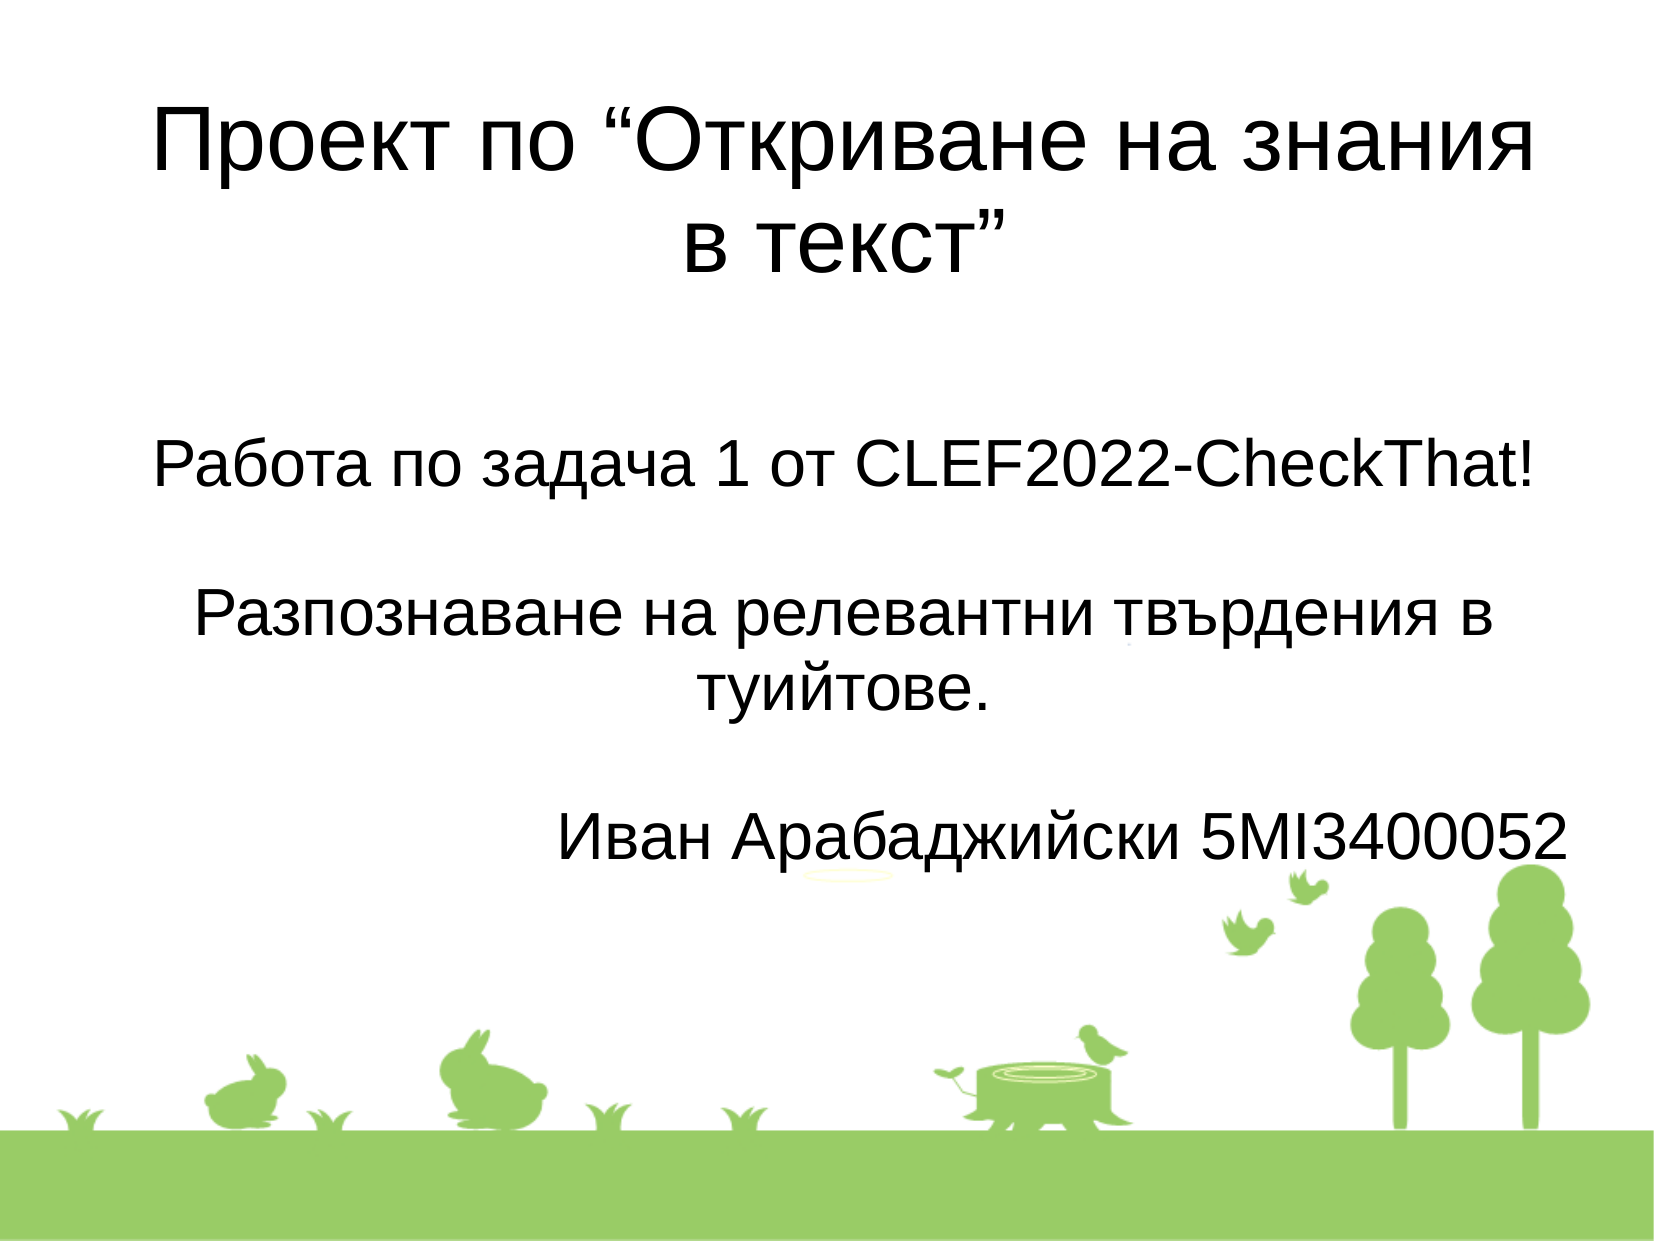

# Проект по “Откриване на знания в текст”
Работа по задача 1 от CLEF2022-CheckThat!
Разпознаване на релевантни твърдения в туийтове.
Иван Арабаджийски 5MI3400052